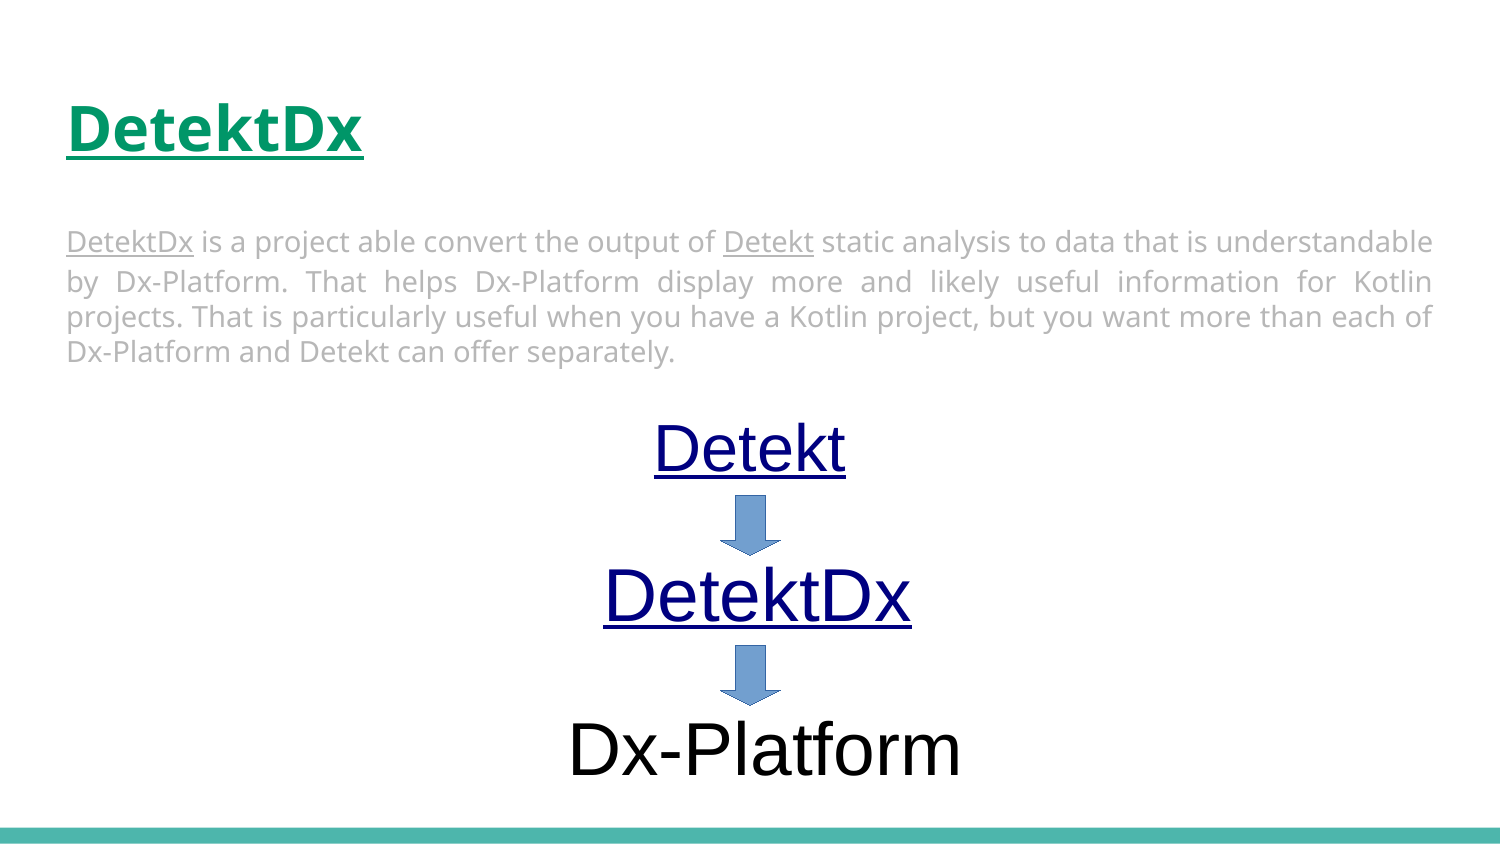

# DetektDx
DetektDx is a project able convert the output of Detekt static analysis to data that is understandable by Dx-Platform. That helps Dx-Platform display more and likely useful information for Kotlin projects. That is particularly useful when you have a Kotlin project, but you want more than each of Dx-Platform and Detekt can offer separately.
Detekt
DetektDx
Dx-Platform